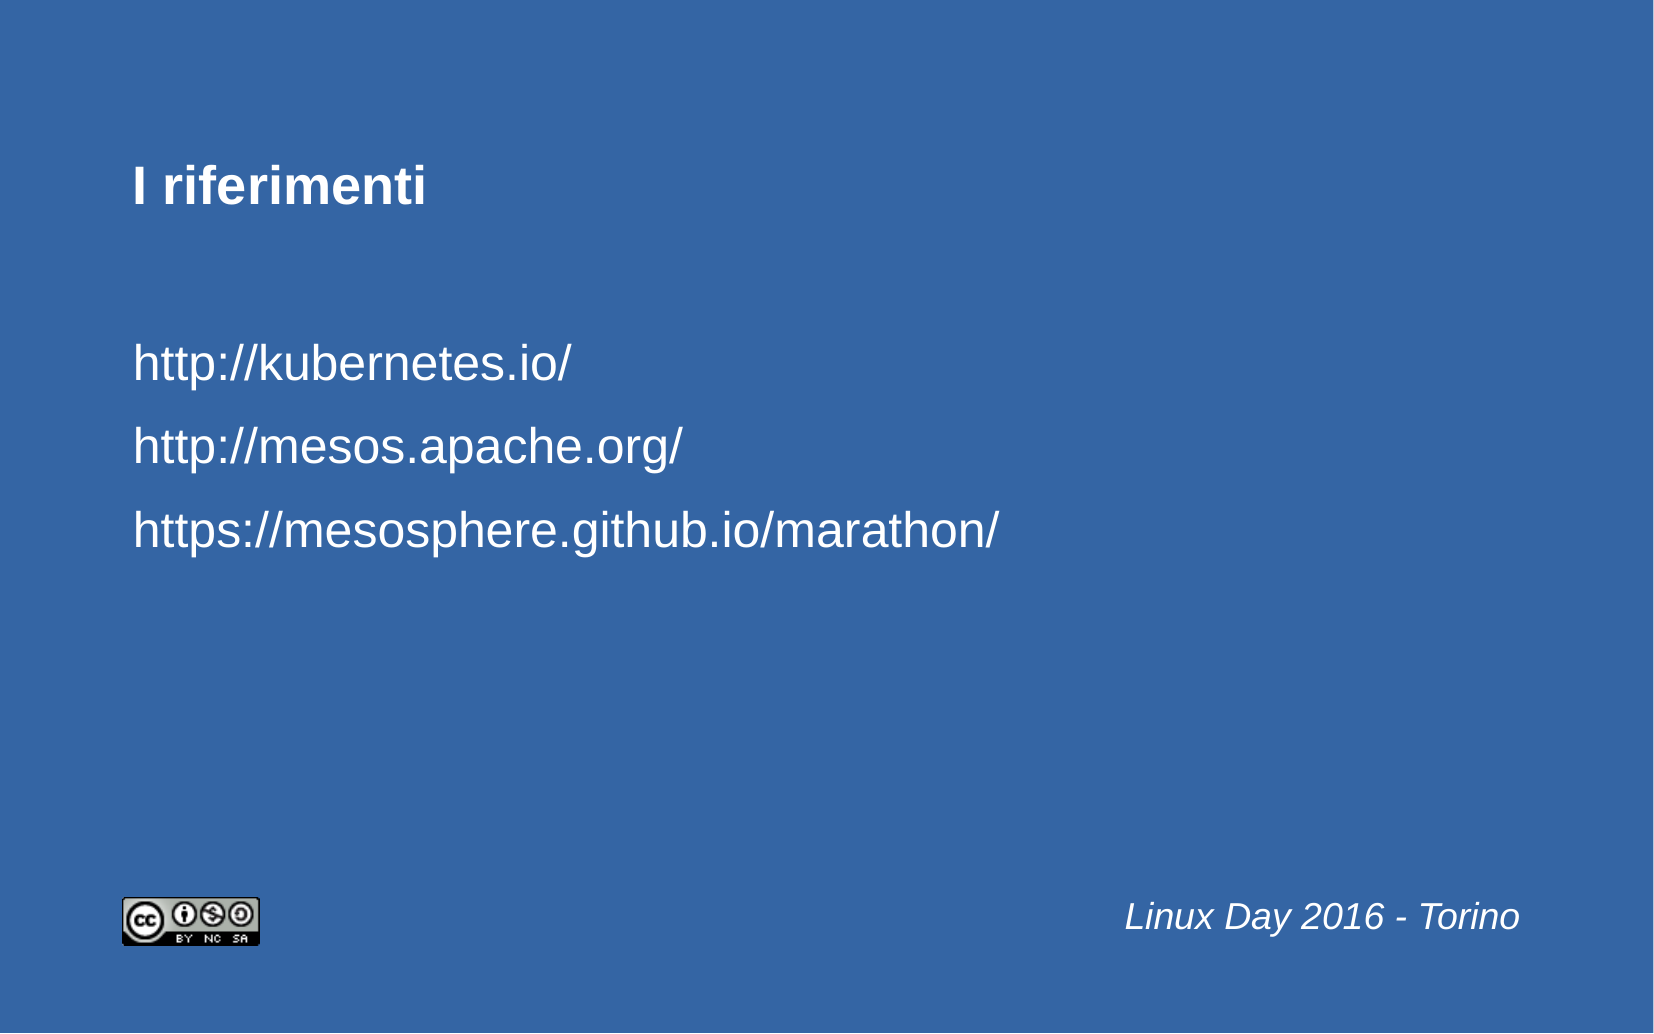

I riferimenti
http://kubernetes.io/
http://mesos.apache.org/
https://mesosphere.github.io/marathon/
Linux Day 2016 - Torino